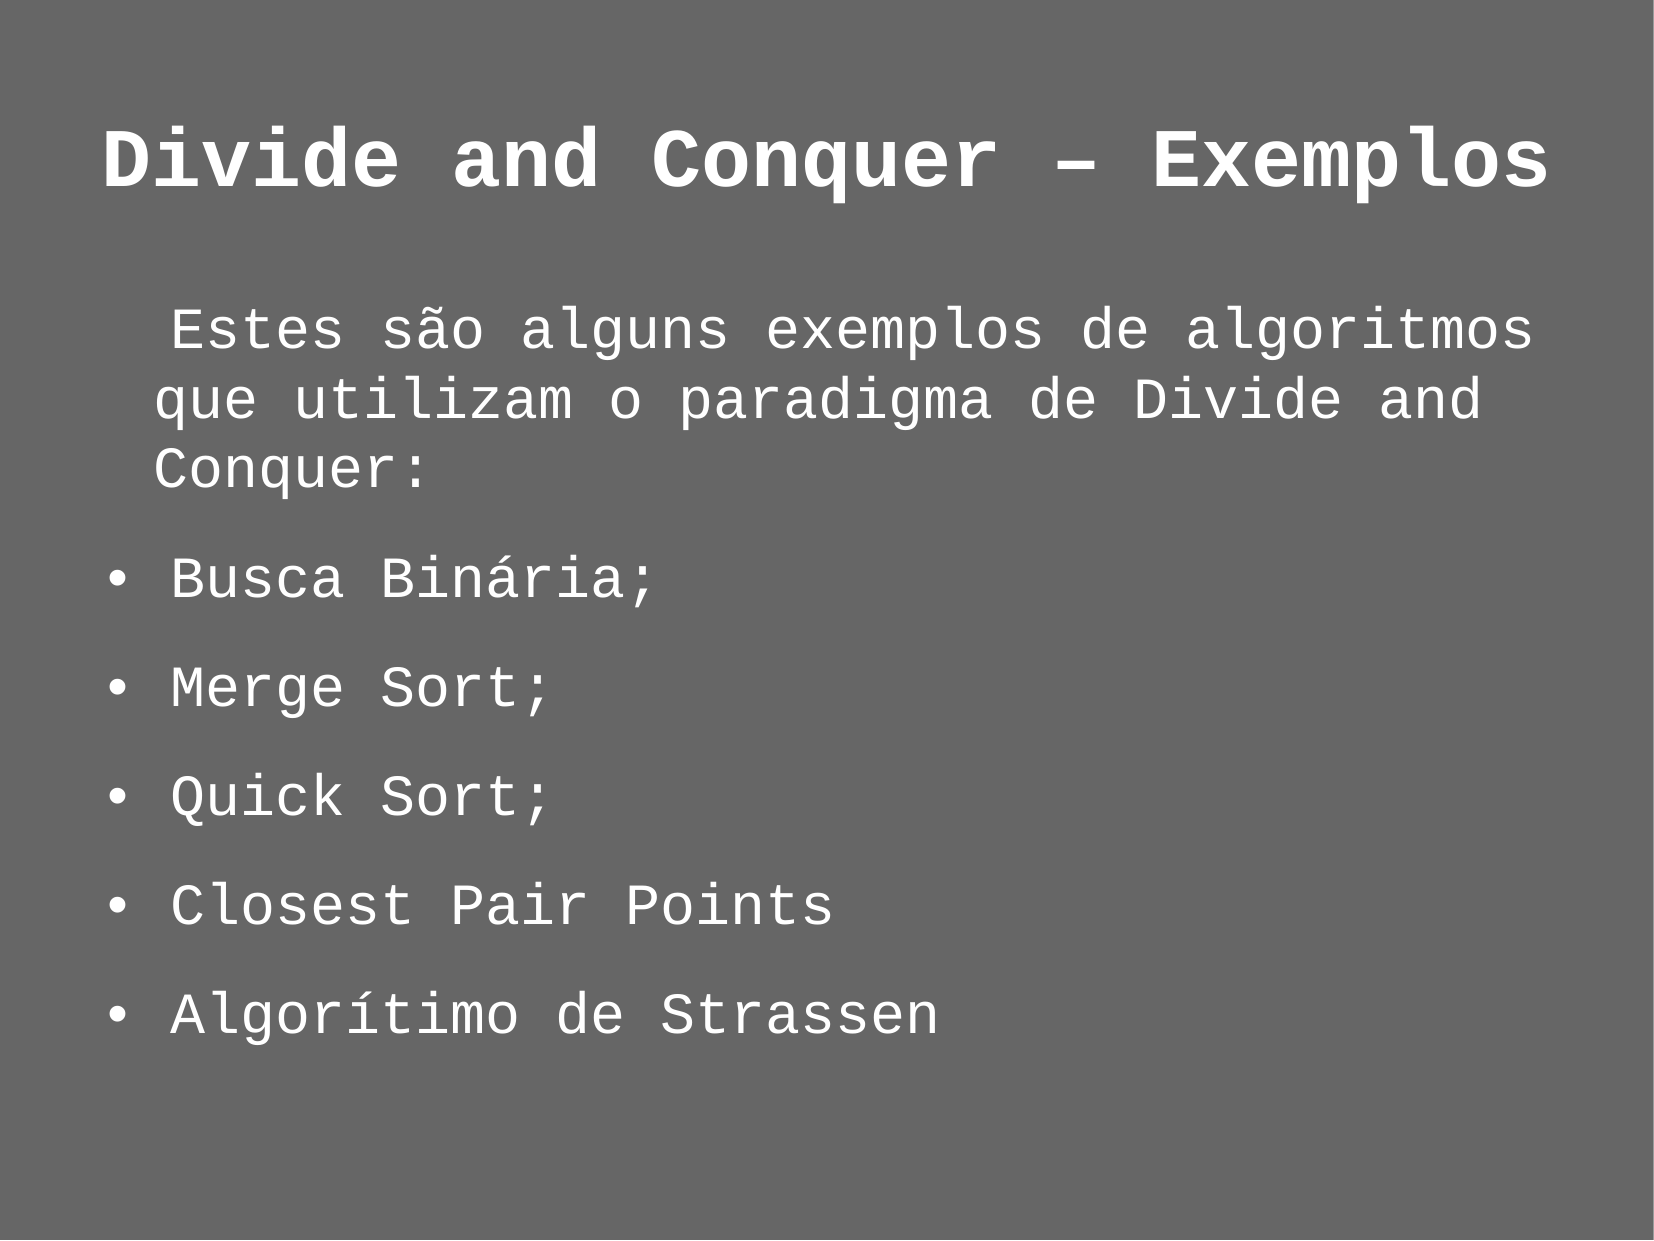

Divide and Conquer – Exemplos
 Estes são alguns exemplos de algoritmos que utilizam o paradigma de Divide and Conquer:
• Busca Binária;
• Merge Sort;
• Quick Sort;
• Closest Pair Points
• Algorítimo de Strassen